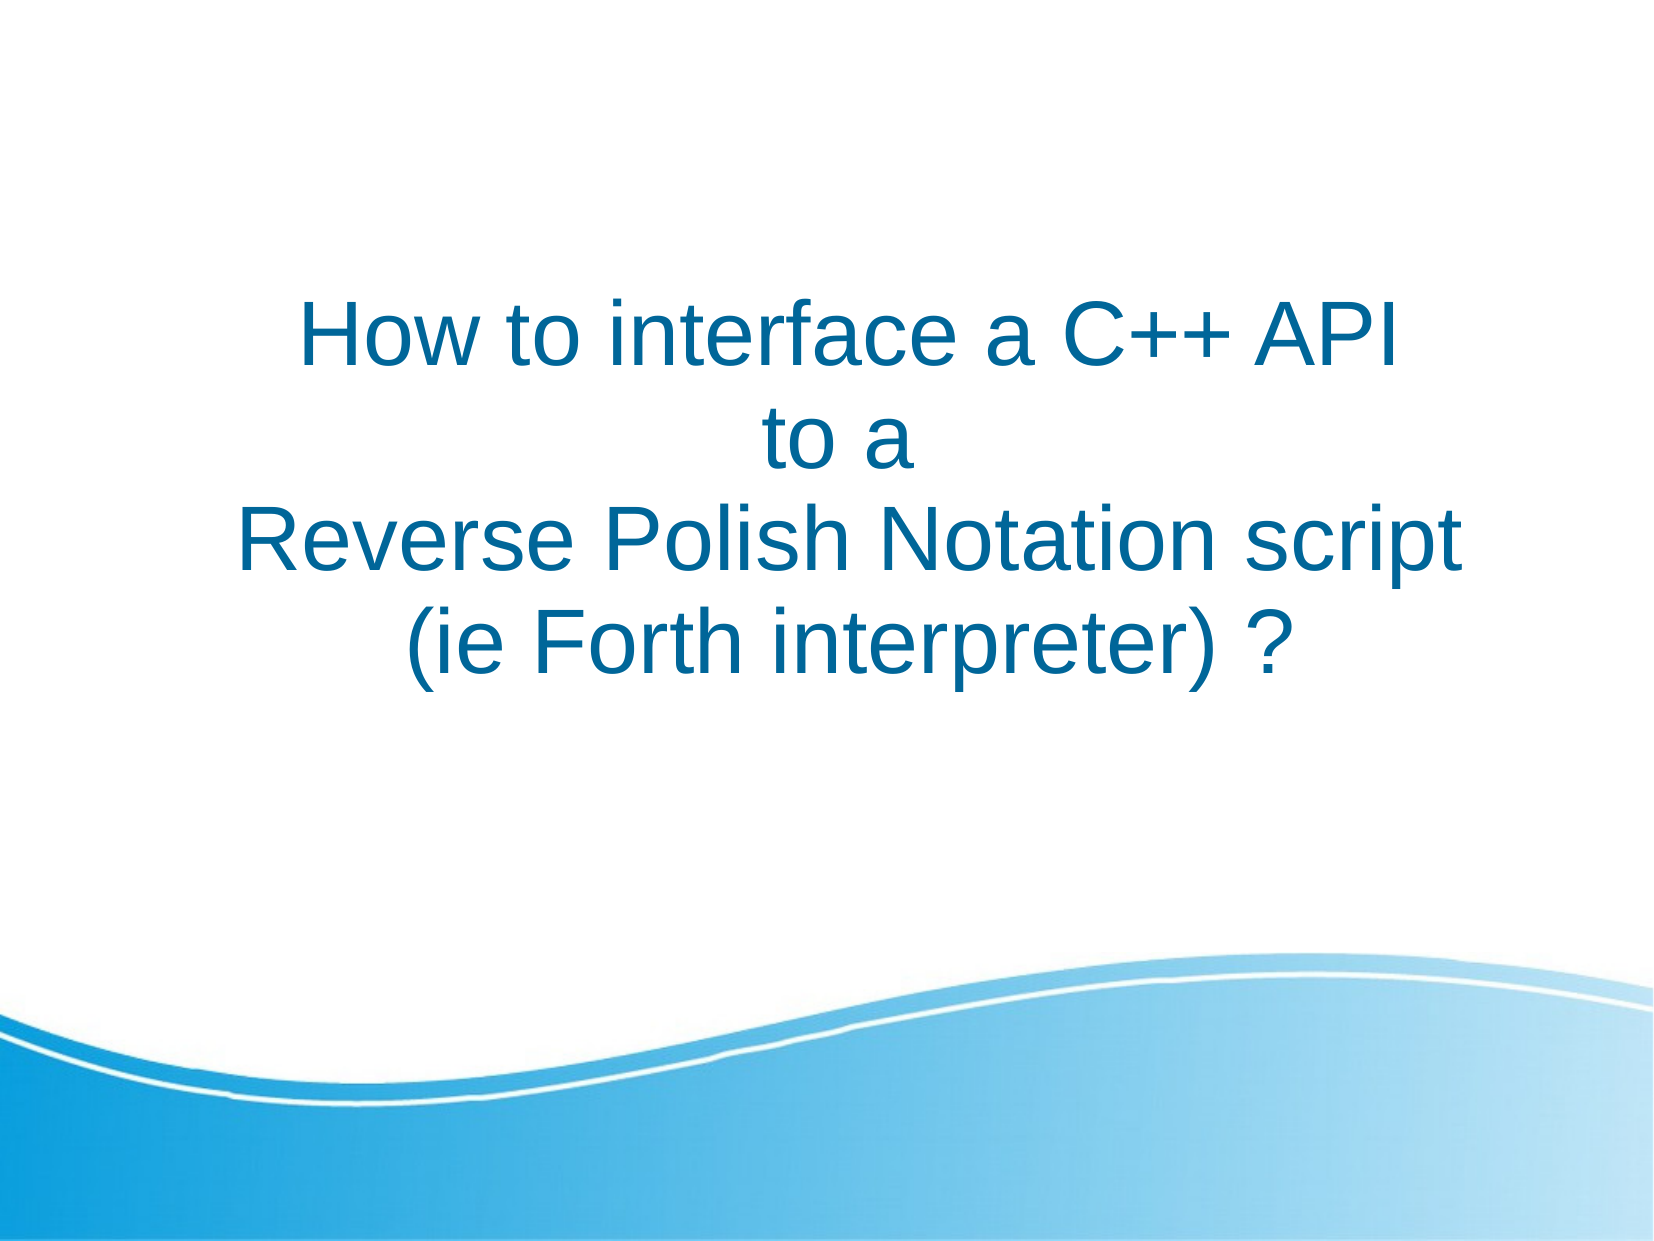

# How to interface a C++ API to a Reverse Polish Notation script (ie Forth interpreter) ?